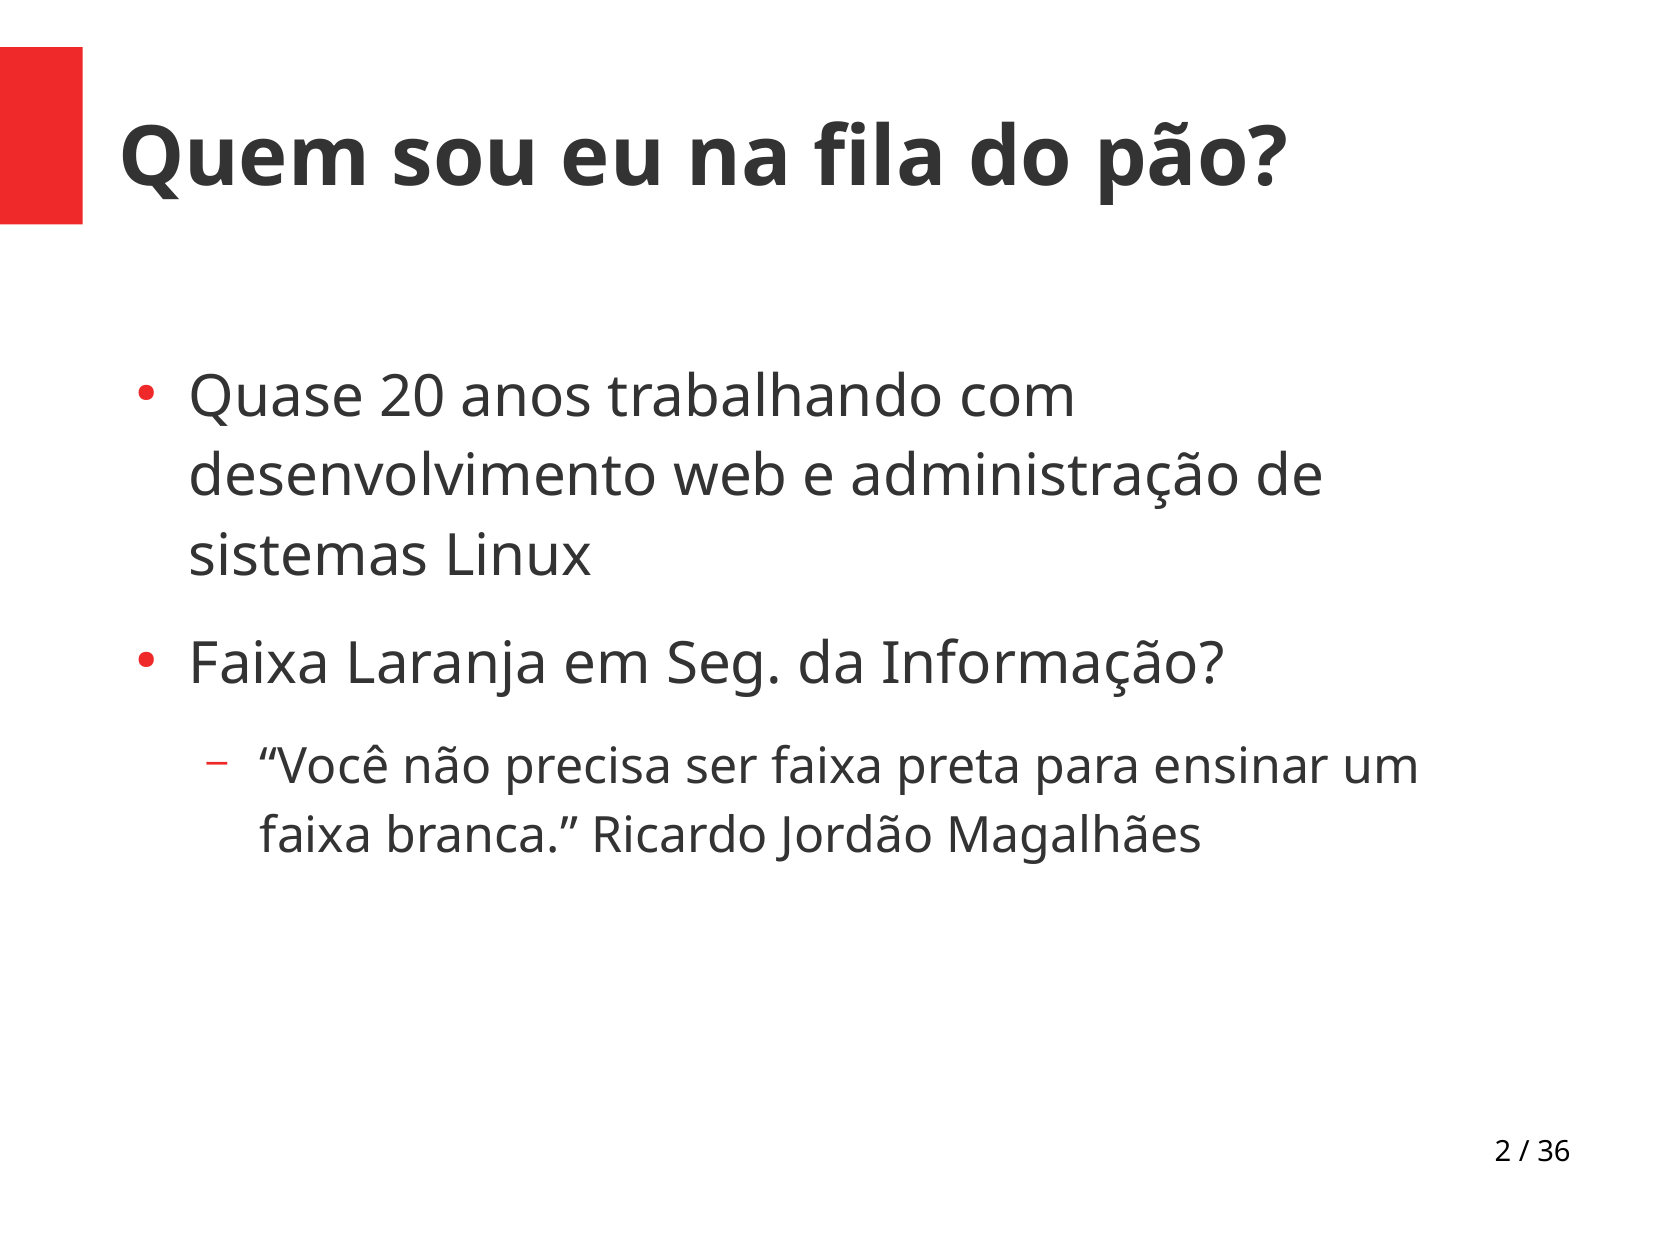

# Quem sou eu na fila do pão?
Quase 20 anos trabalhando com desenvolvimento web e administração de sistemas Linux
Faixa Laranja em Seg. da Informação?
“Você não precisa ser faixa preta para ensinar um faixa branca.” Ricardo Jordão Magalhães
2